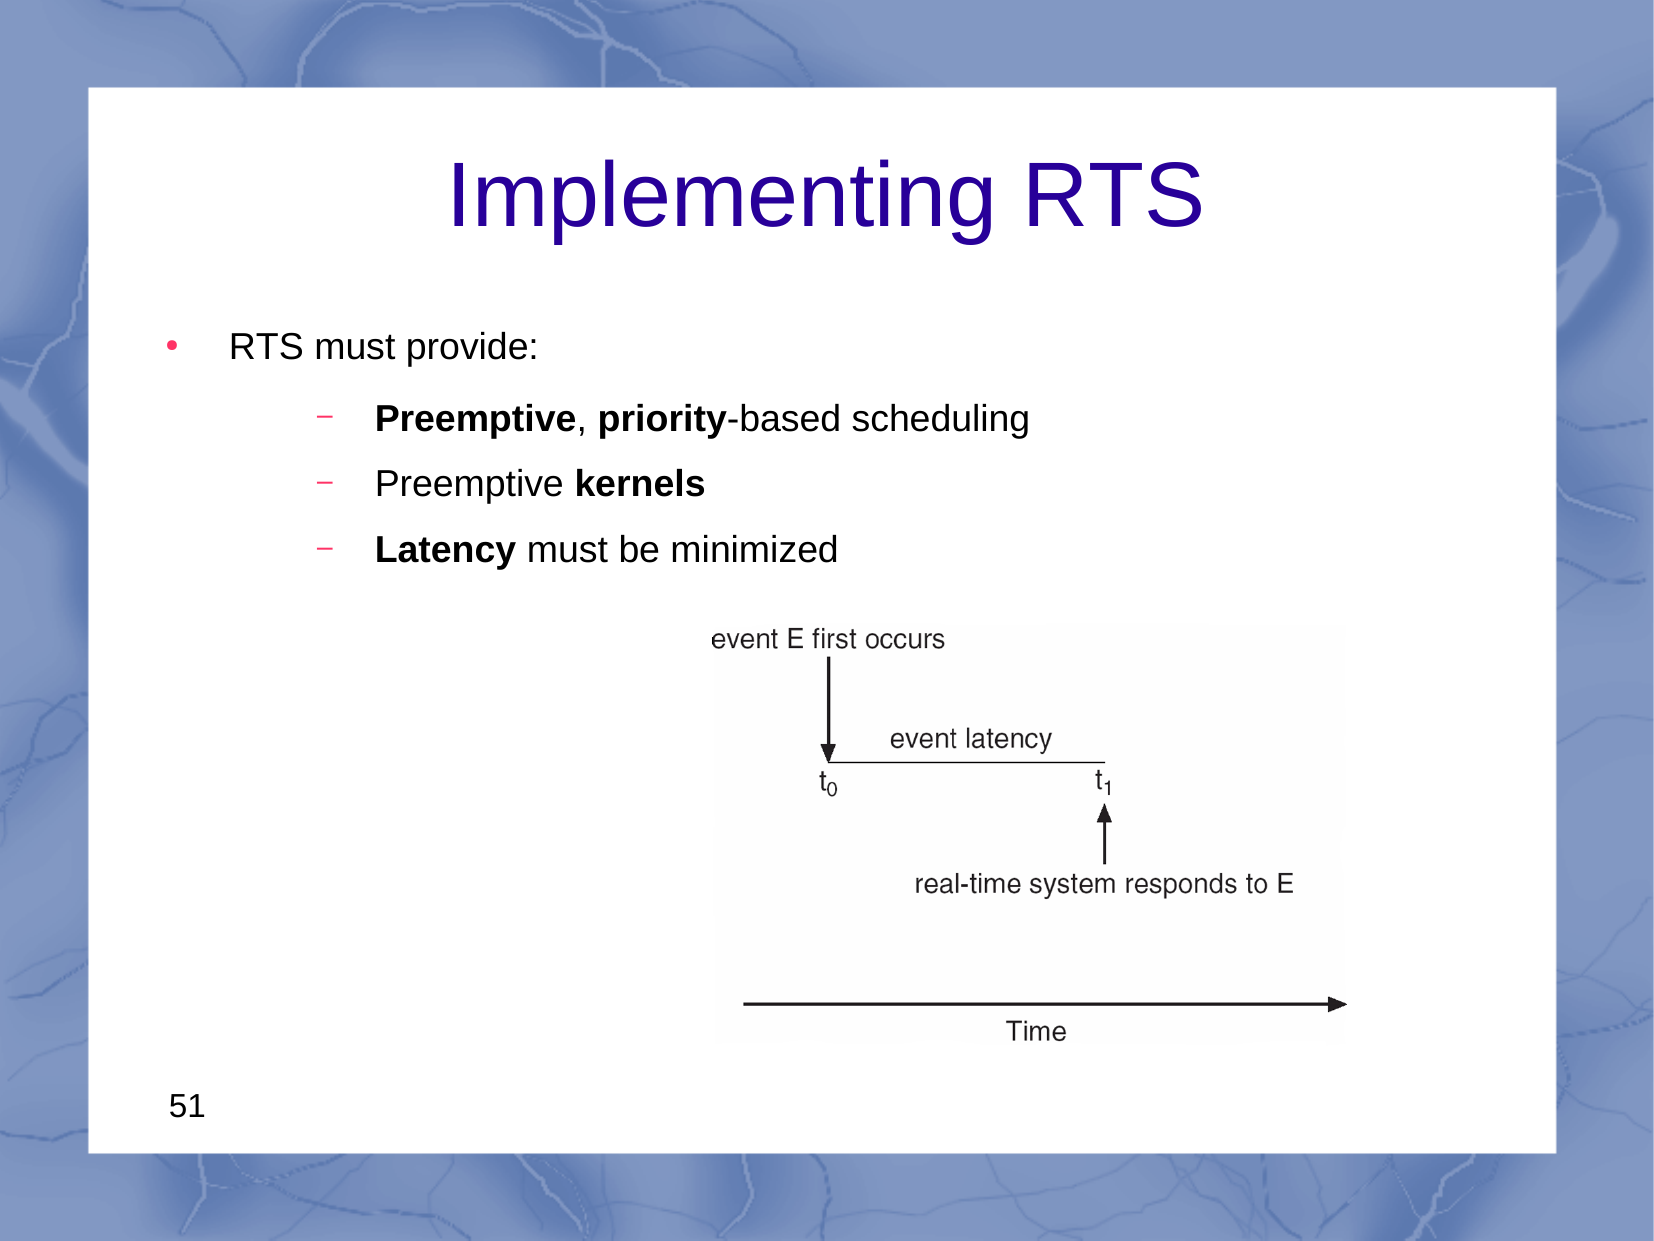

# Implementing RTS
 RTS must provide:
 Preemptive, priority-based scheduling
 Preemptive kernels
 Latency must be minimized
51